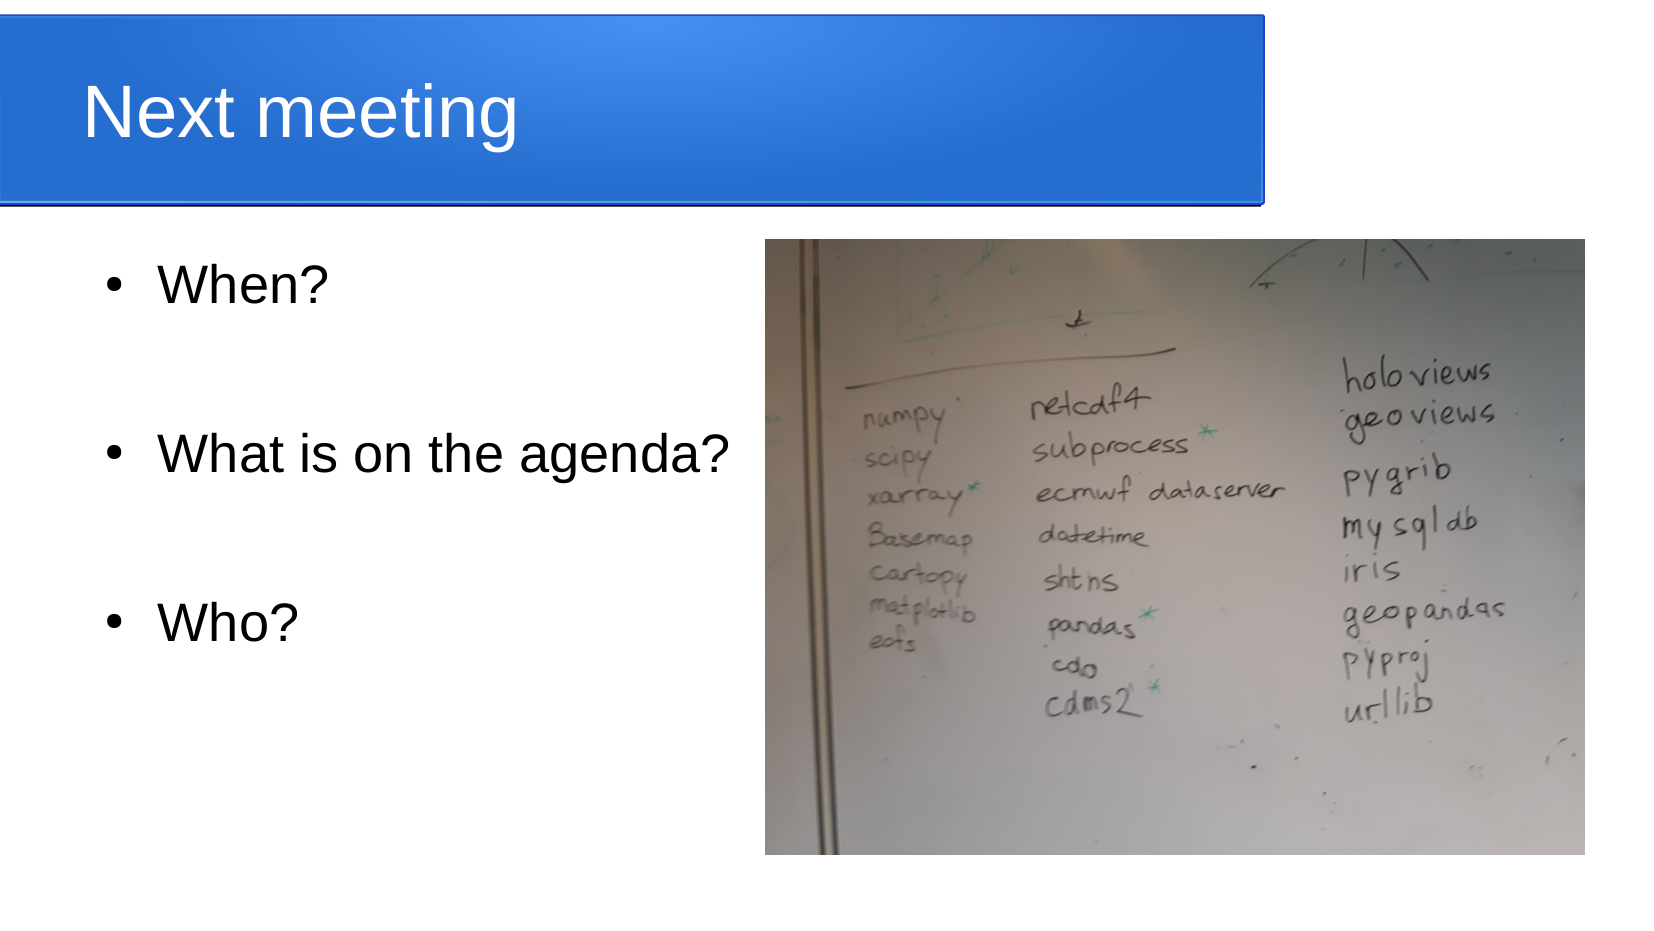

# Next meeting
When?
What is on the agenda?
Who?